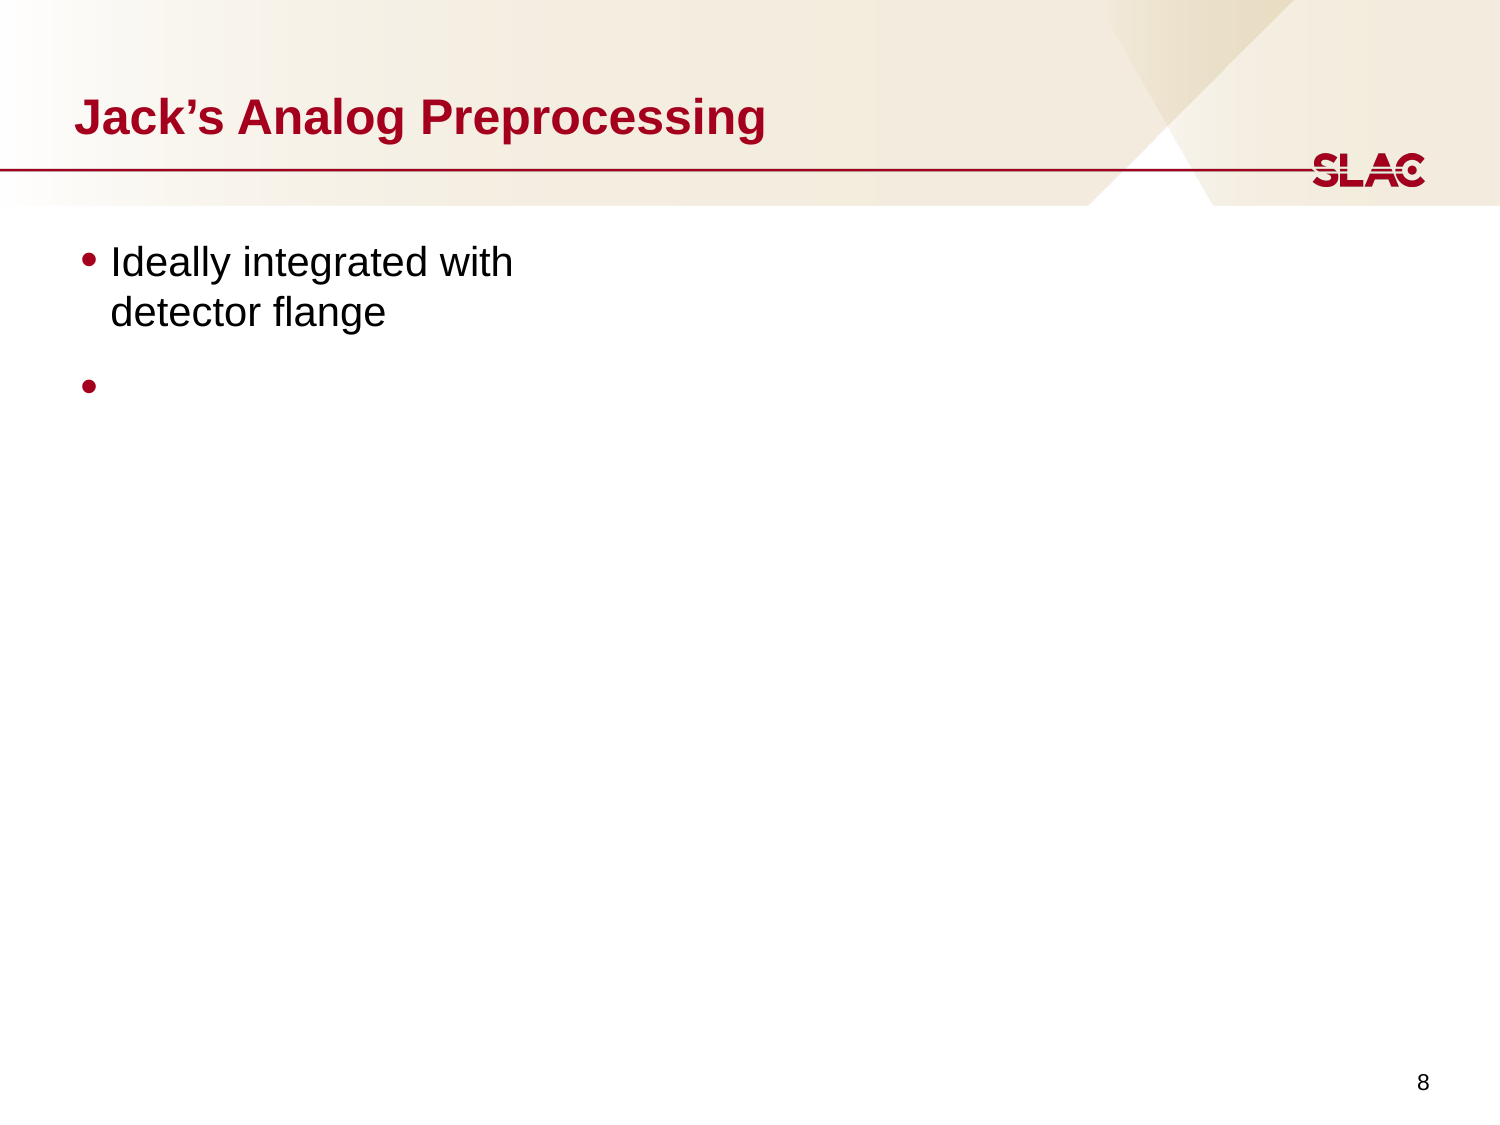

# Jack’s Analog Preprocessing
Ideally integrated with detector flange